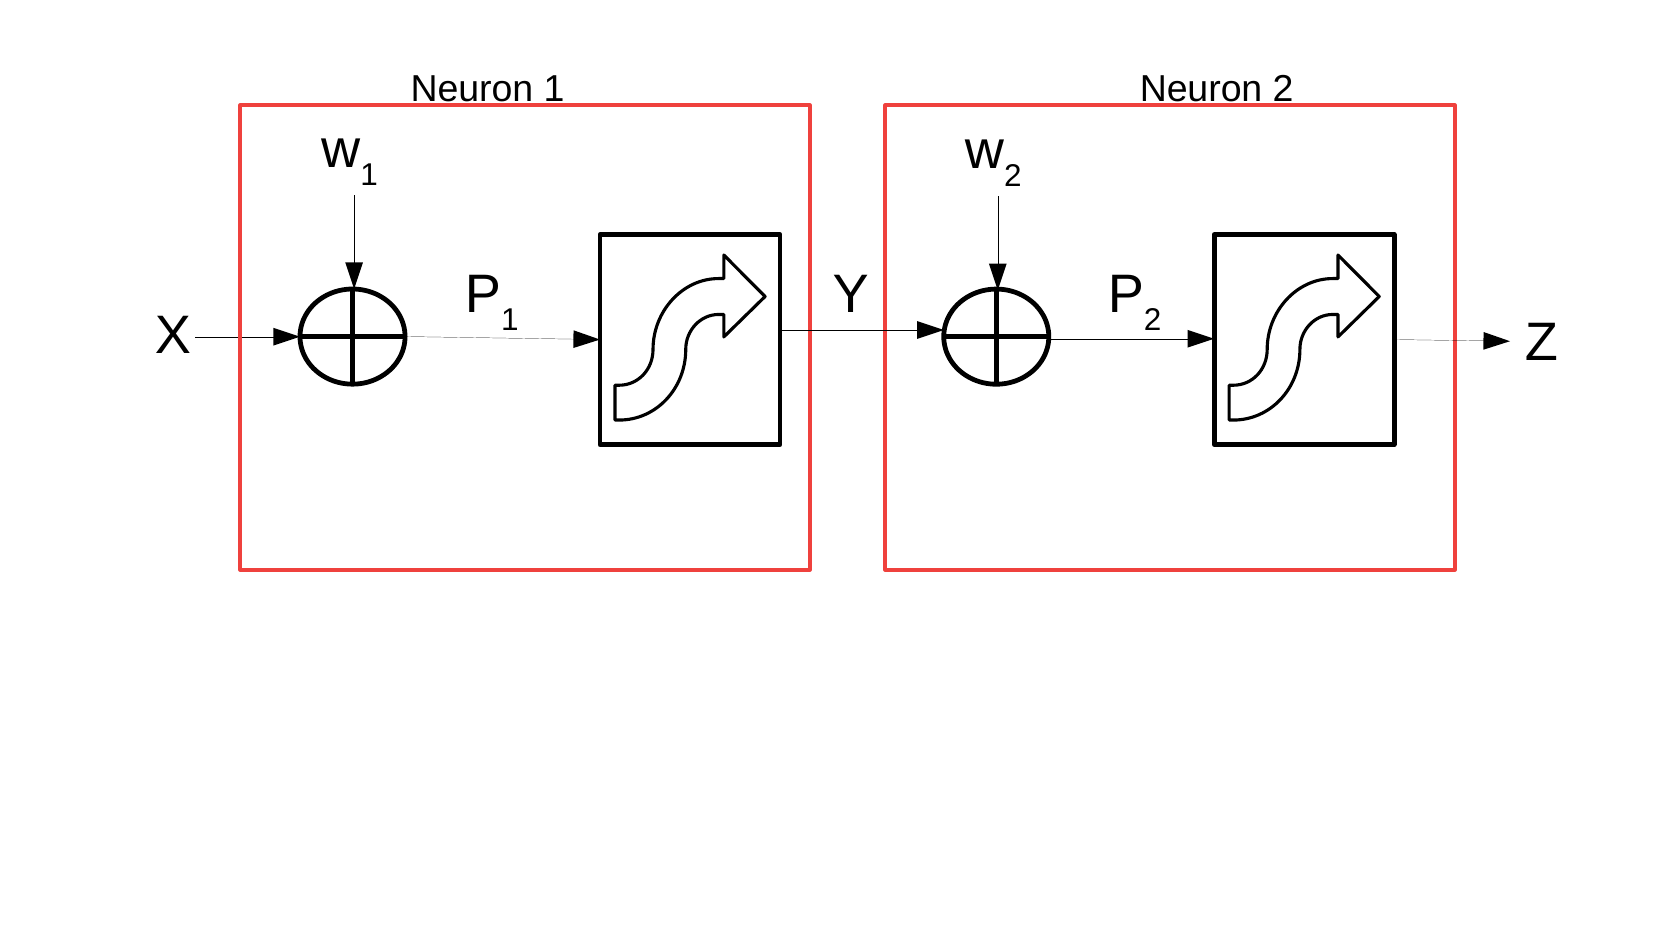

Neuron 1 Neuron 2
w1
w2
 P1 Y P2
X
Z